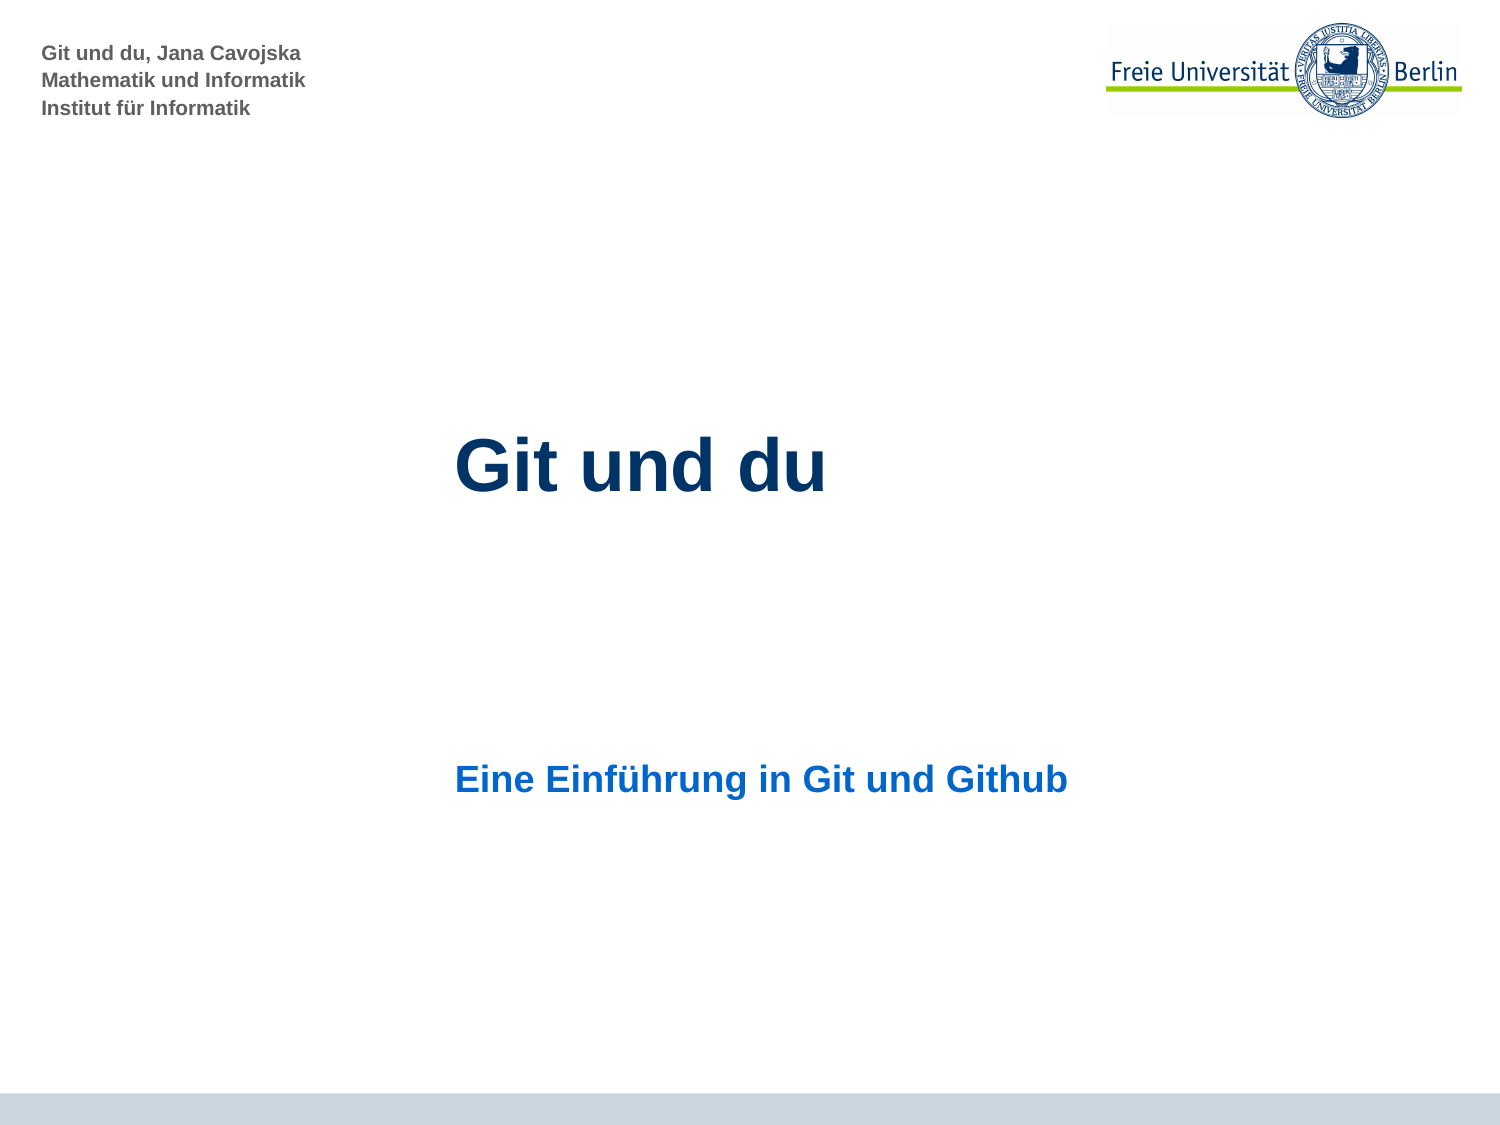

# Git und du
Eine Einführung in Git und Github